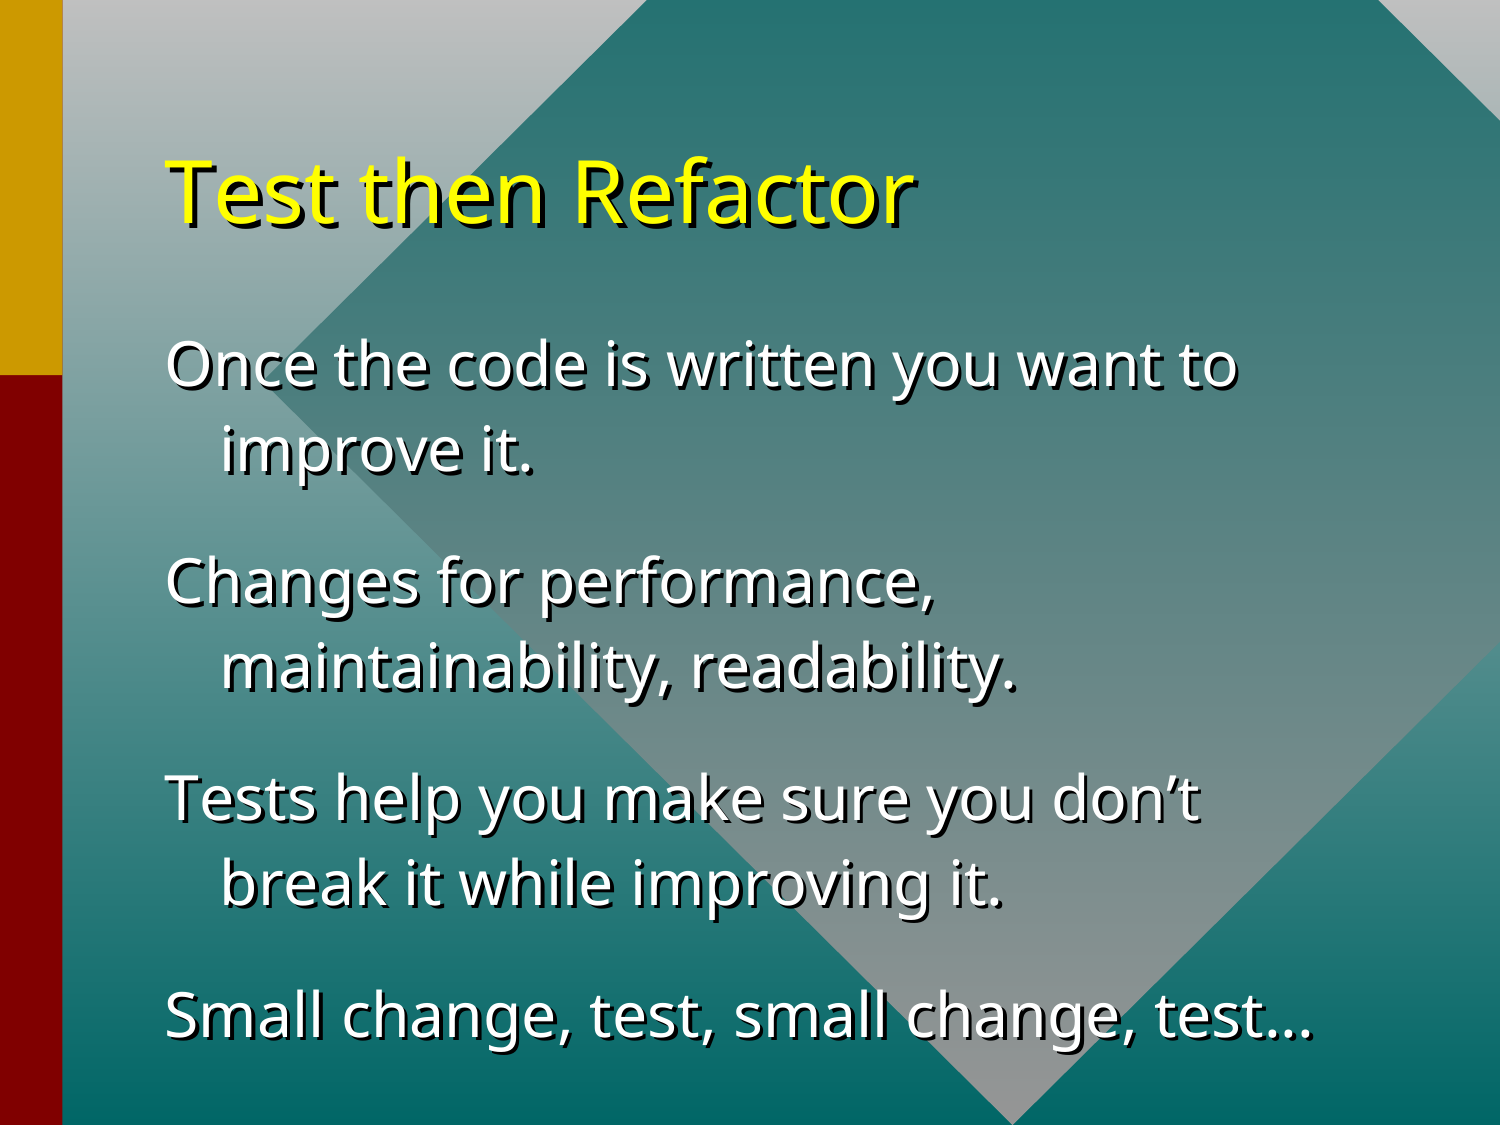

# Test then Refactor
Once the code is written you want to improve it.
Changes for performance, maintainability, readability.
Tests help you make sure you don’t break it while improving it.
Small change, test, small change, test...